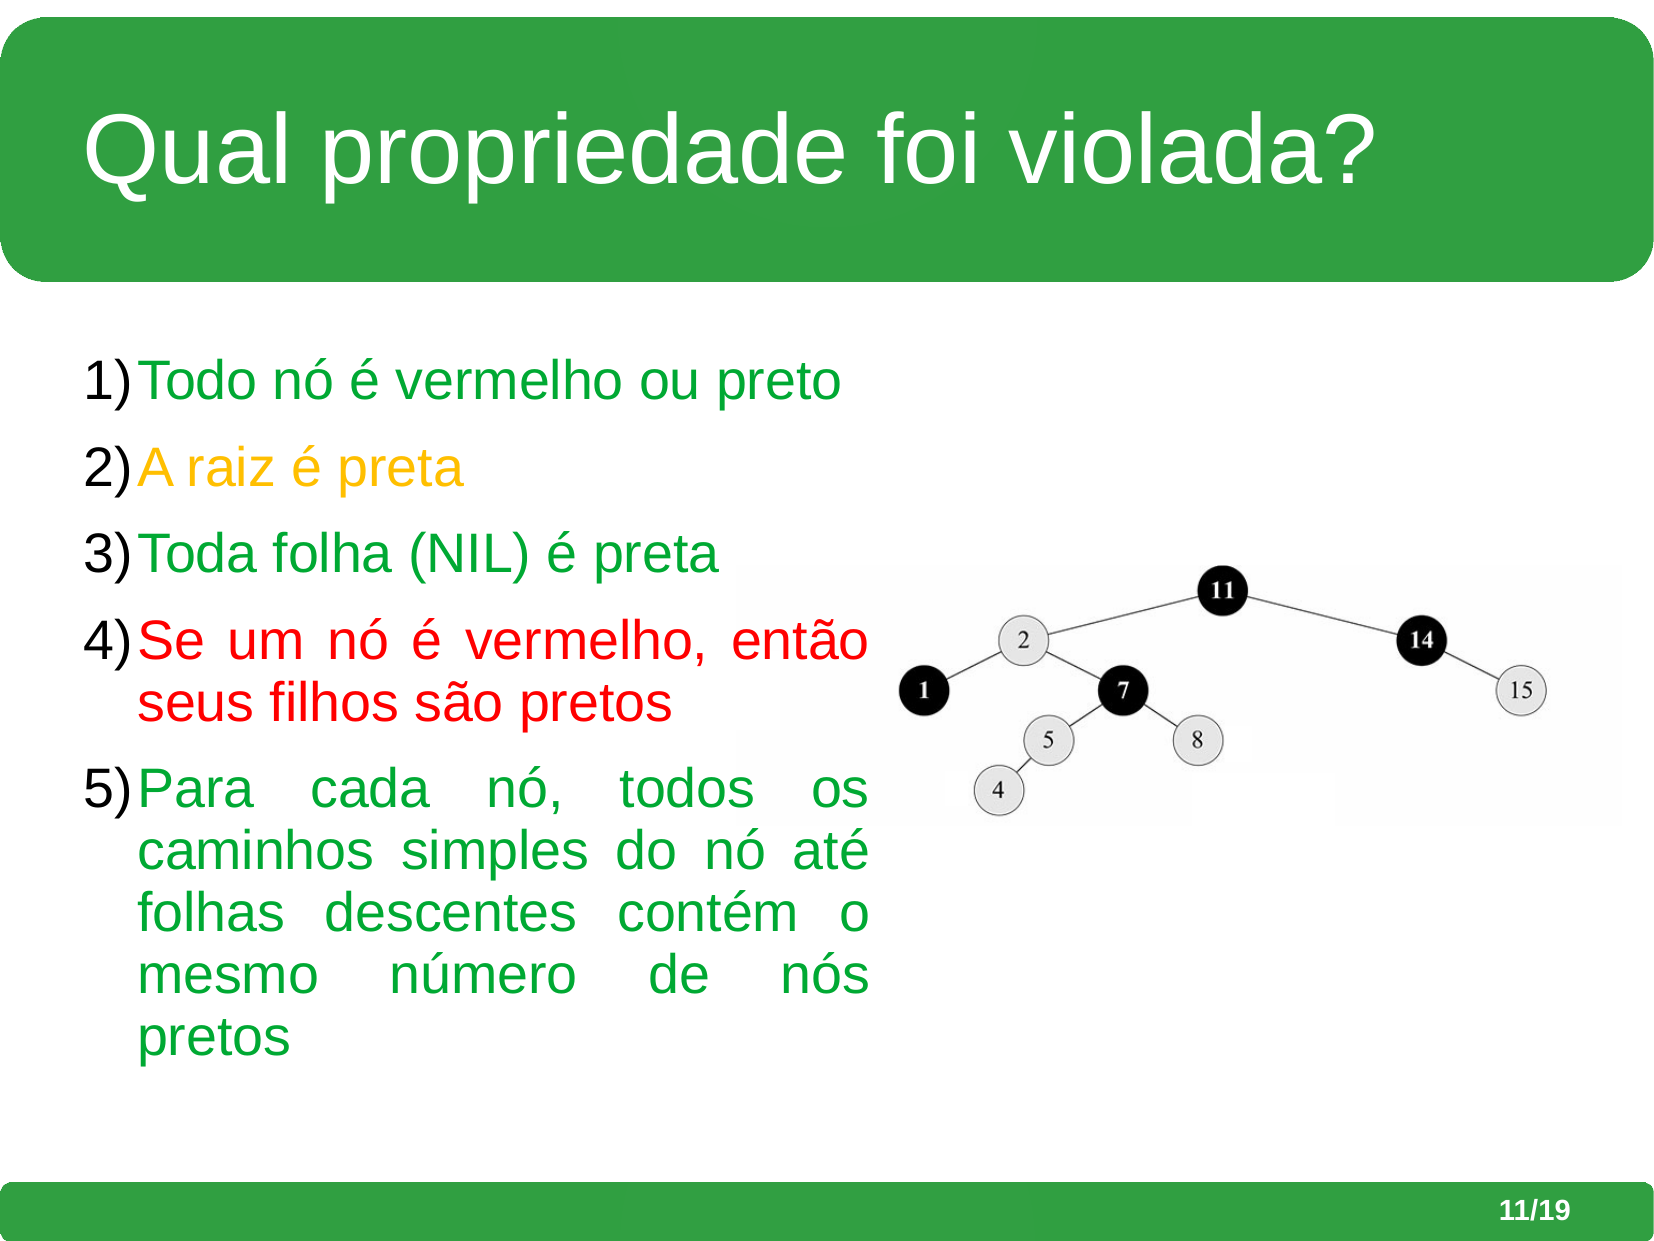

# Qual propriedade foi violada?
Todo nó é vermelho ou preto
A raiz é preta
Toda folha (NIL) é preta
Se um nó é vermelho, então seus filhos são pretos
Para cada nó, todos os caminhos simples do nó até folhas descentes contém o mesmo número de nós pretos
11